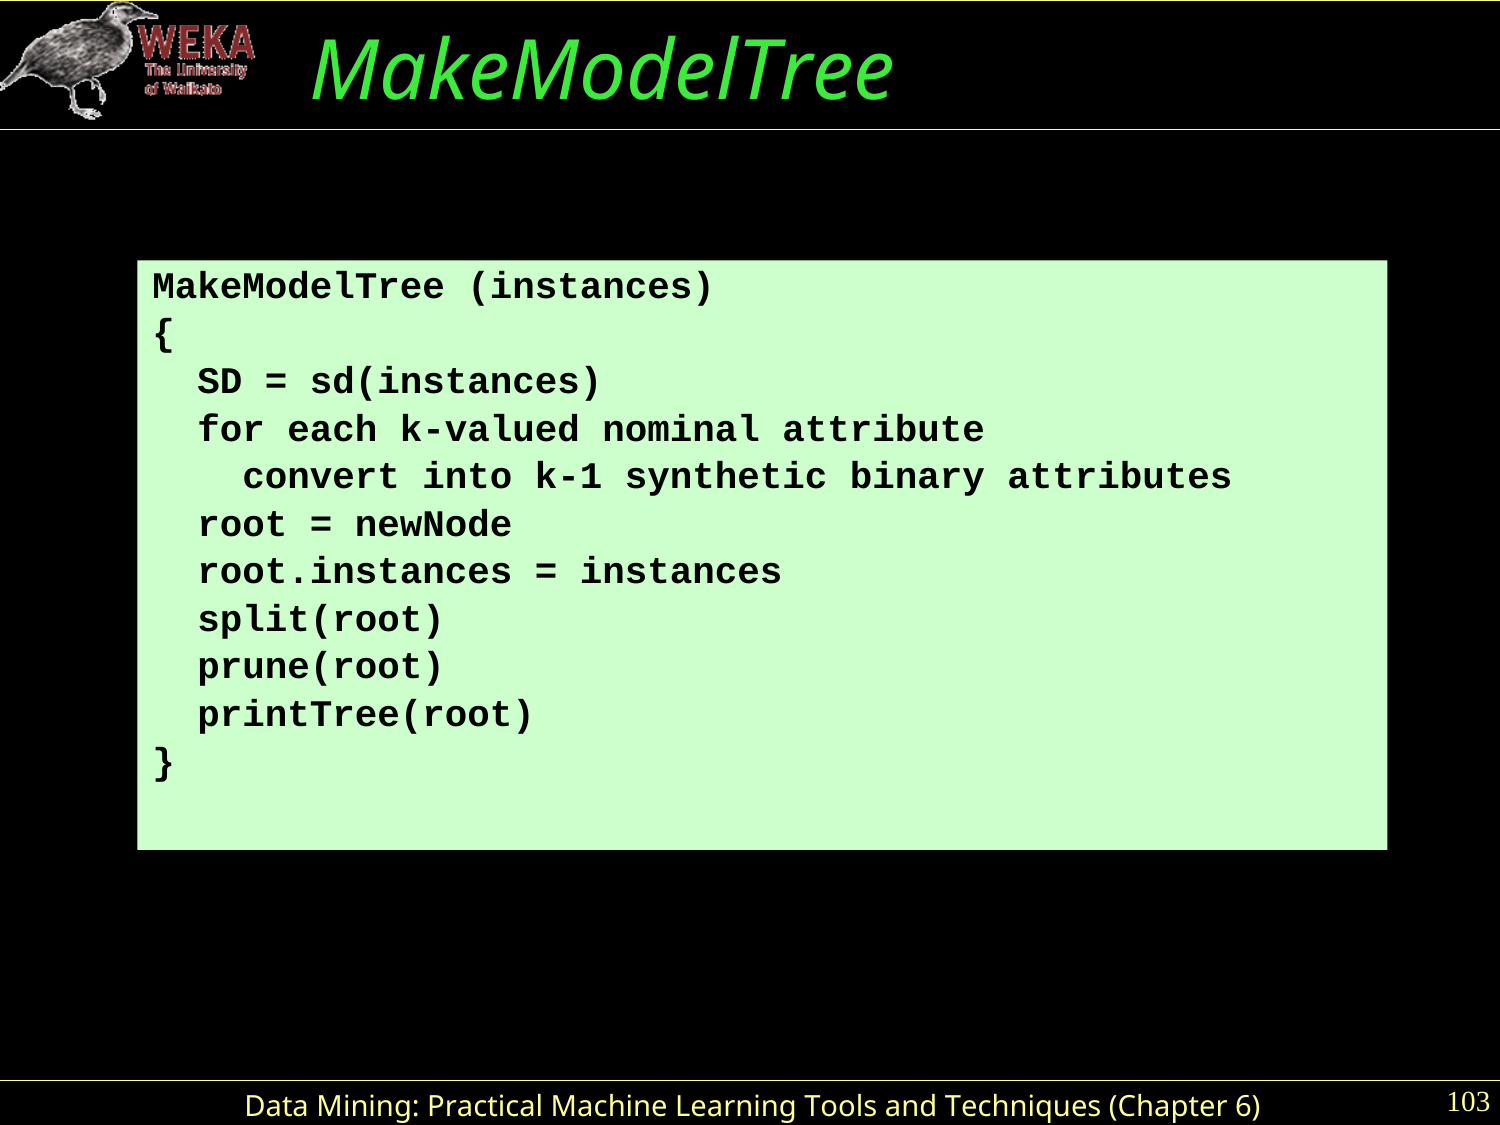

# MakeModelTree
MakeModelTree (instances)
{
 SD = sd(instances)
 for each k-valued nominal attribute
 convert into k-1 synthetic binary attributes
 root = newNode
 root.instances = instances
 split(root)
 prune(root)
 printTree(root)
}
Data Mining: Practical Machine Learning Tools and Techniques (Chapter 6)
103